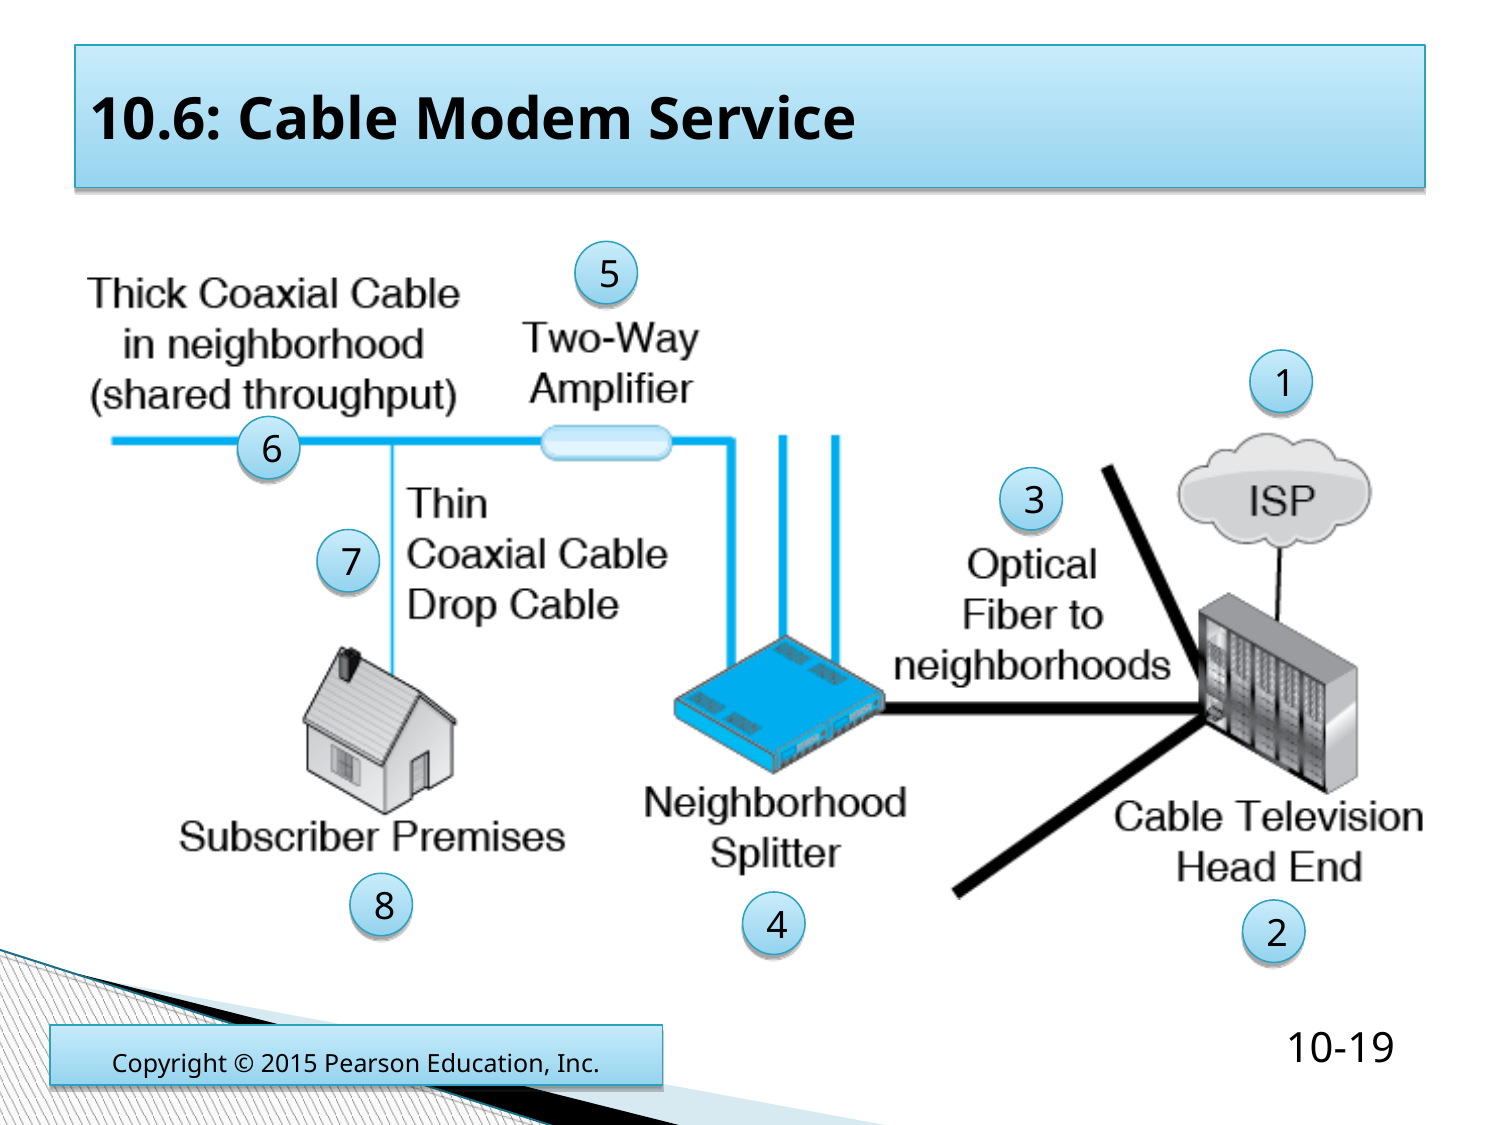

# 10.6: Cable Modem Service
5
1
6
3
7
8
4
2
Copyright © 2015 Pearson Education, Inc.